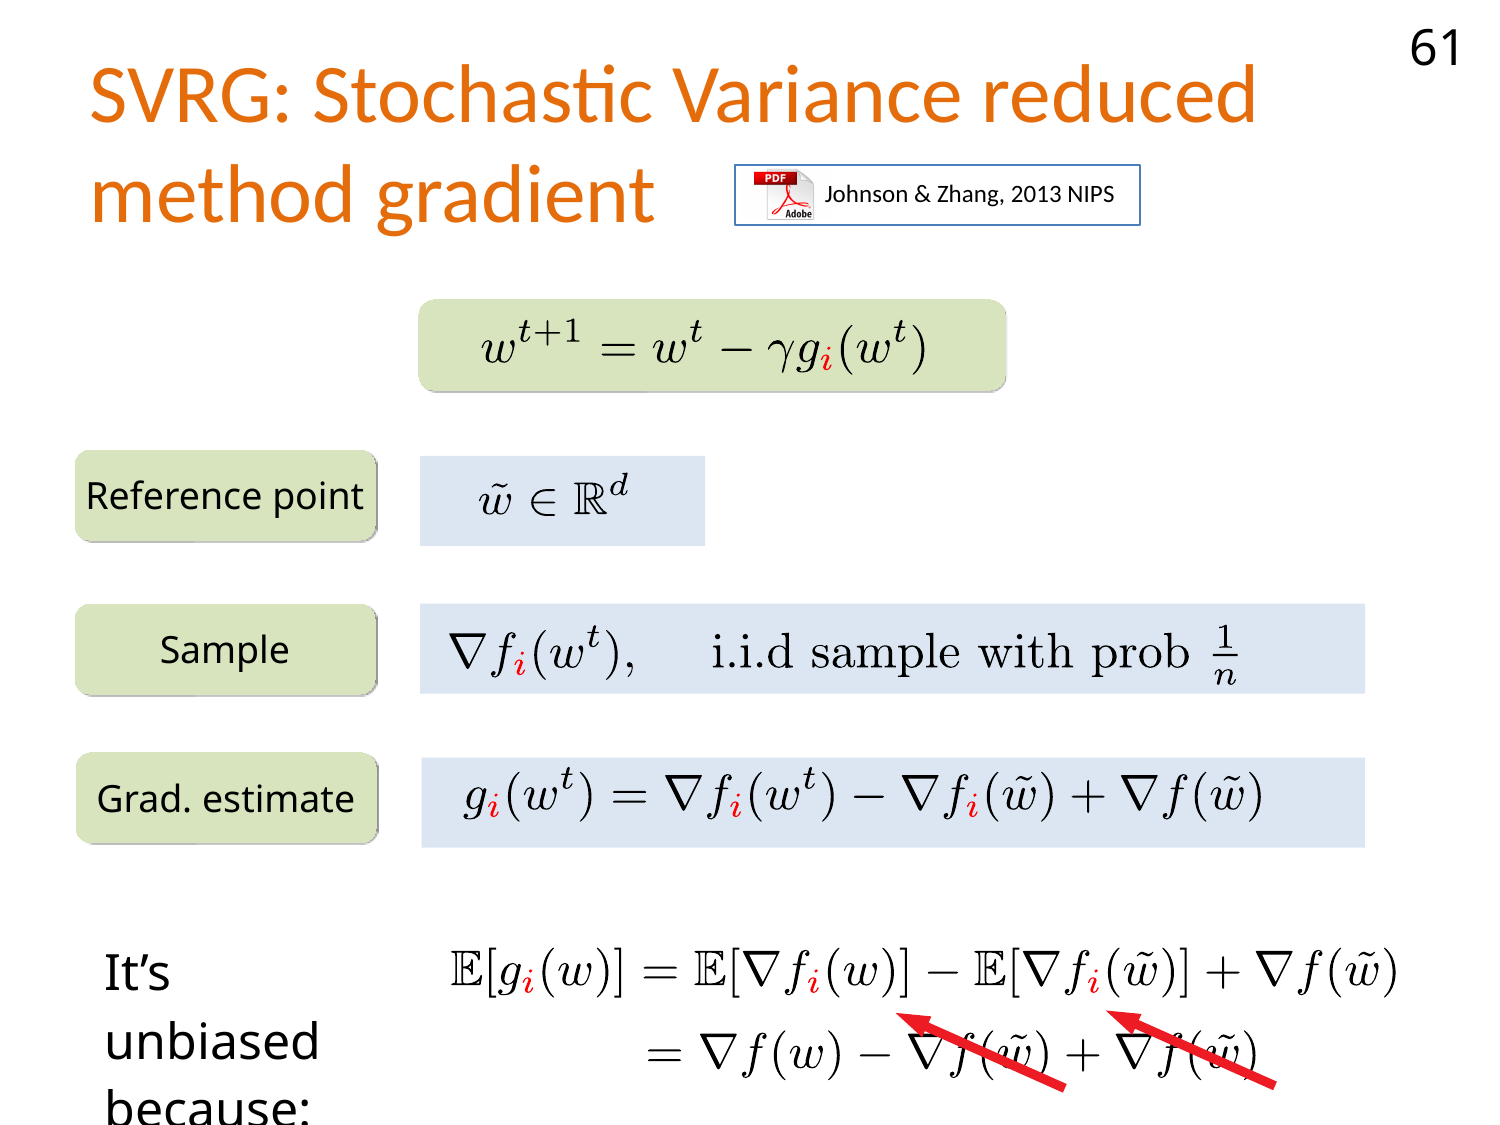

SVRG: Stochastic Variance reduced method gradient
Johnson & Zhang, 2013 NIPS
Reference point
Sample
Grad. estimate
It’s unbiased because: